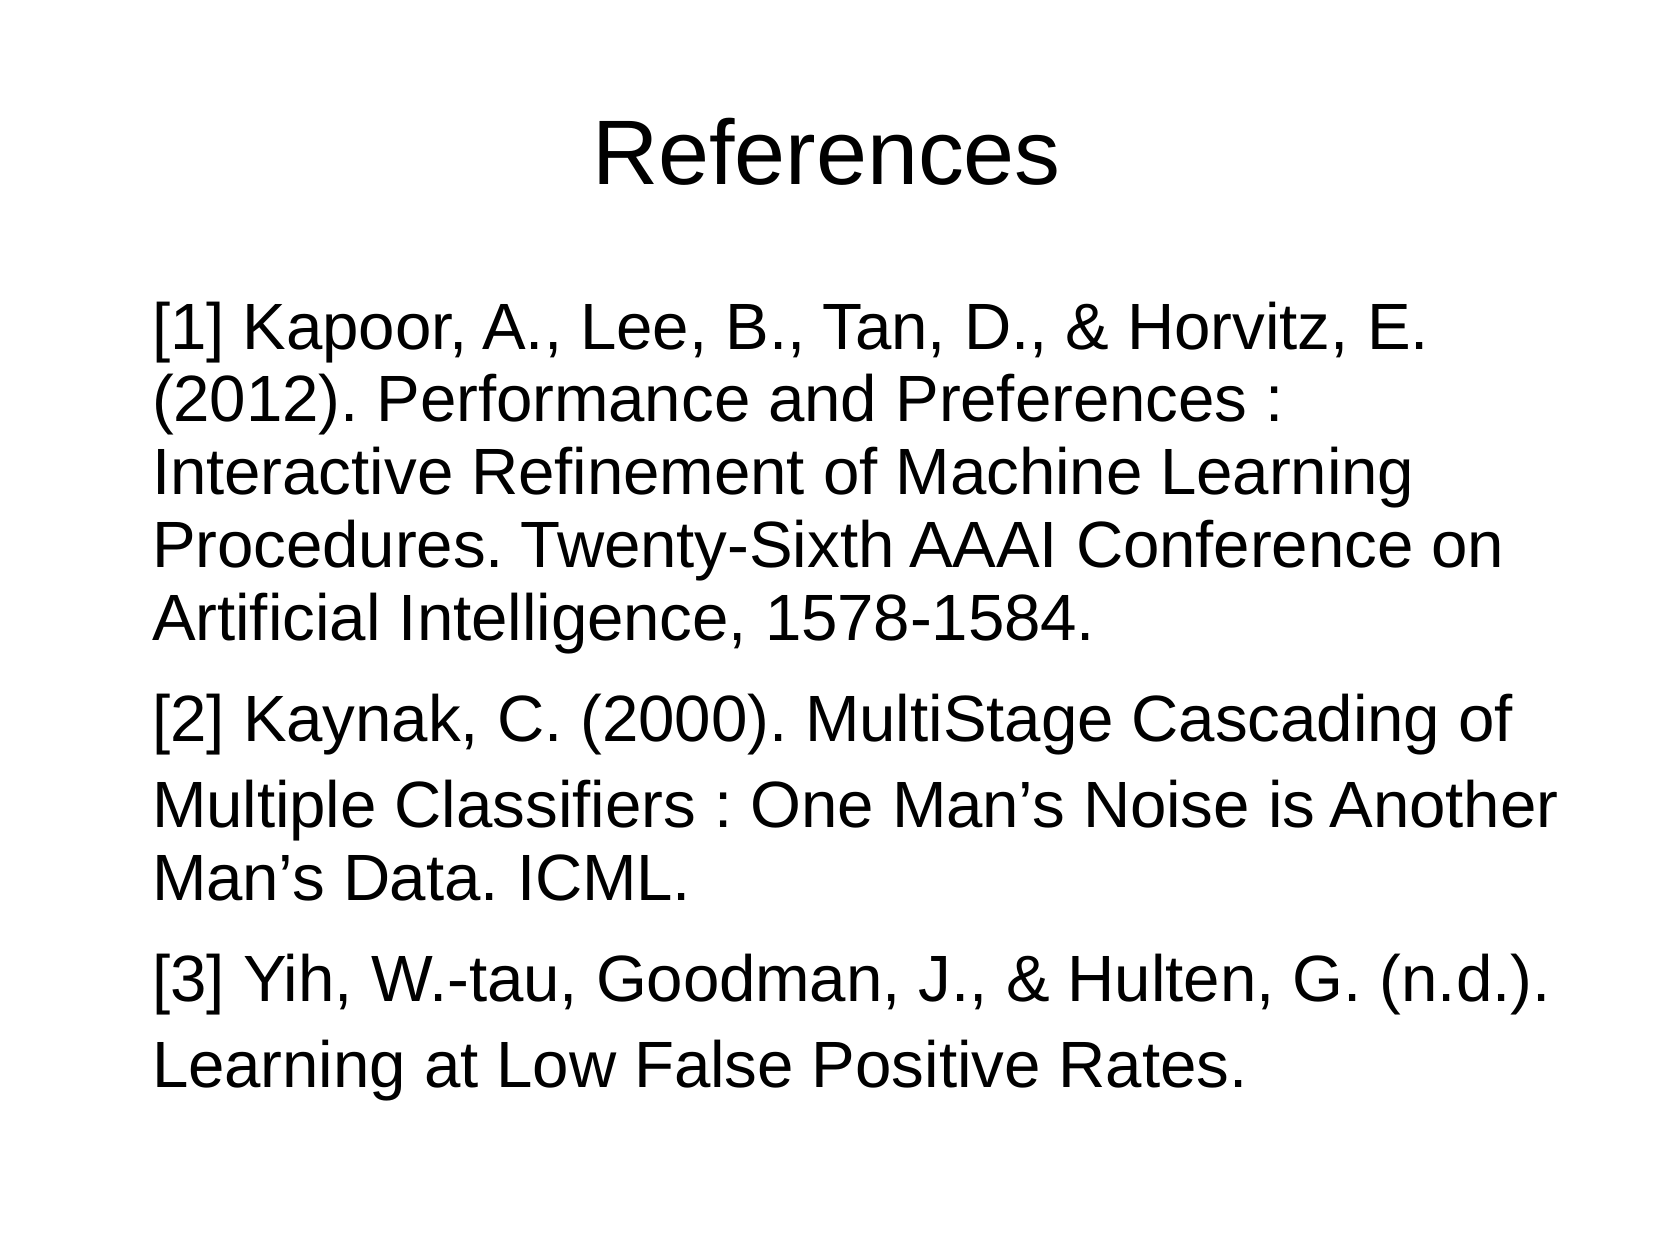

# References
[1] Kapoor, A., Lee, B., Tan, D., & Horvitz, E. (2012). Performance and Preferences : Interactive Refinement of Machine Learning Procedures. Twenty-Sixth AAAI Conference on Artificial Intelligence, 1578-1584.
[2] ﻿Kaynak, C. (2000). MultiStage Cascading of Multiple Classifiers : One Man’s Noise is Another Man’s Data. ICML.
[3] ﻿Yih, W.-tau, Goodman, J., & Hulten, G. (n.d.). Learning at Low False Positive Rates.